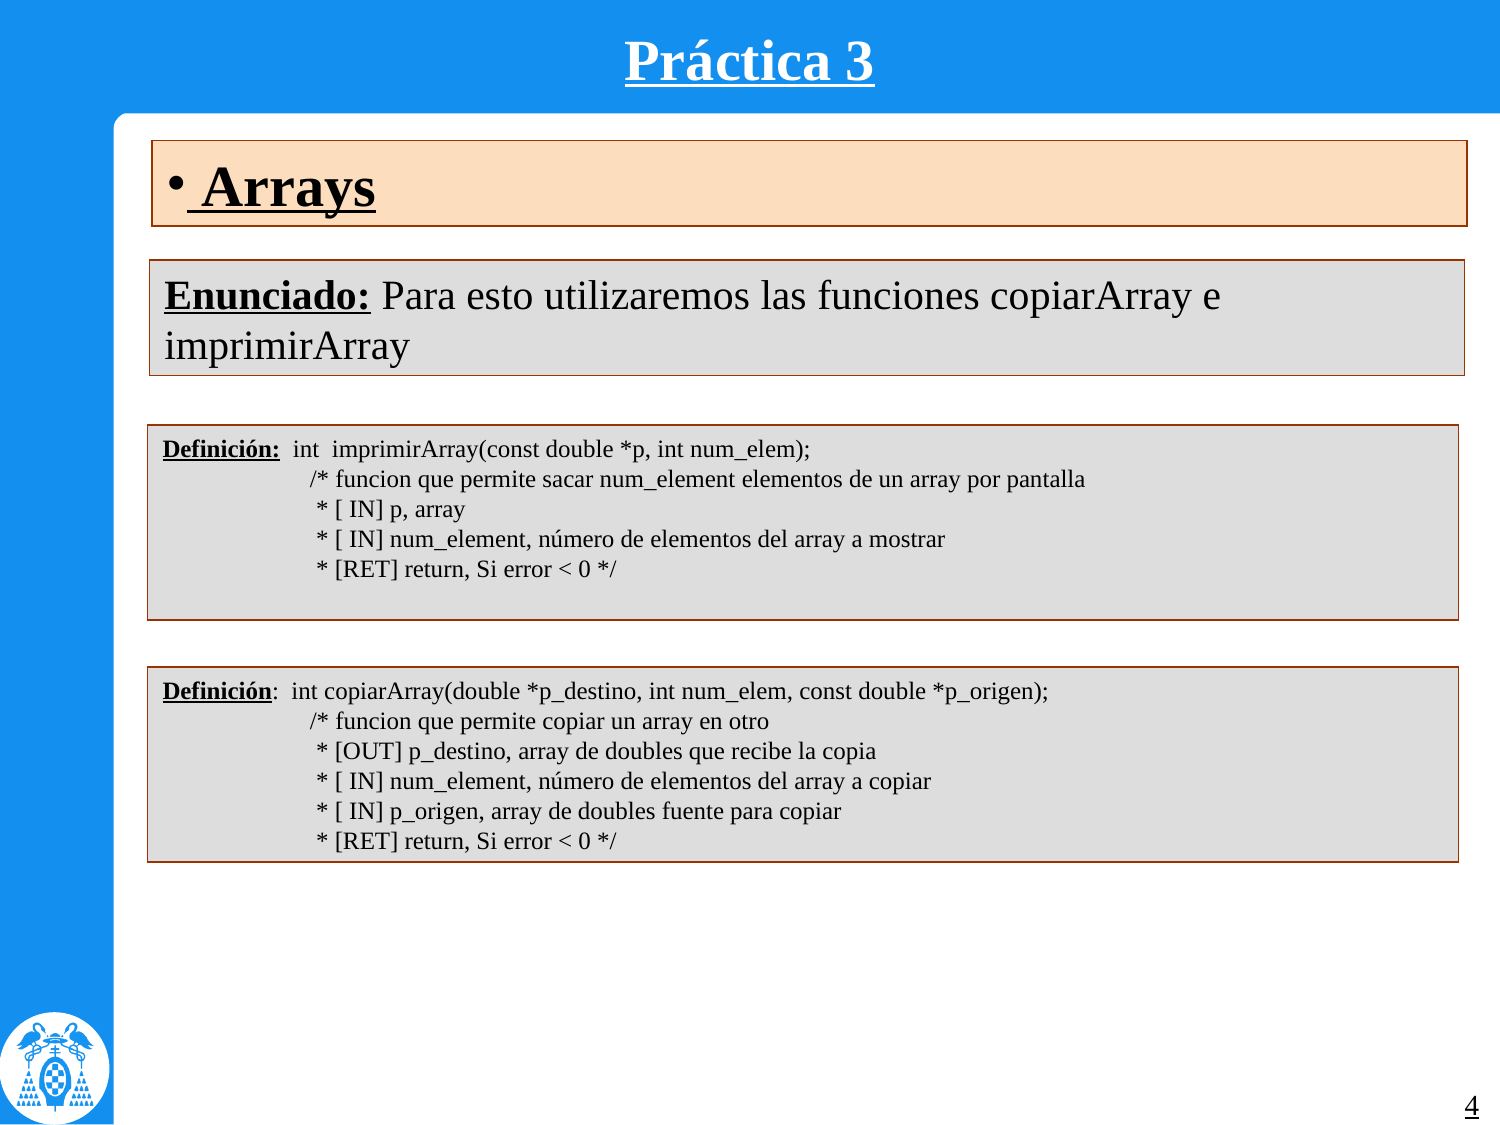

Práctica 3
 Arrays
Enunciado: Para esto utilizaremos las funciones copiarArray e imprimirArray
Definición: int imprimirArray(const double *p, int num_elem);
		/* funcion que permite sacar num_element elementos de un array por pantalla
		 * [ IN] p, array
		 * [ IN] num_element, número de elementos del array a mostrar
		 * [RET] return, Si error < 0 */
Definición: int copiarArray(double *p_destino, int num_elem, const double *p_origen);
		/* funcion que permite copiar un array en otro
		 * [OUT] p_destino, array de doubles que recibe la copia
		 * [ IN] num_element, número de elementos del array a copiar
		 * [ IN] p_origen, array de doubles fuente para copiar
		 * [RET] return, Si error < 0 */